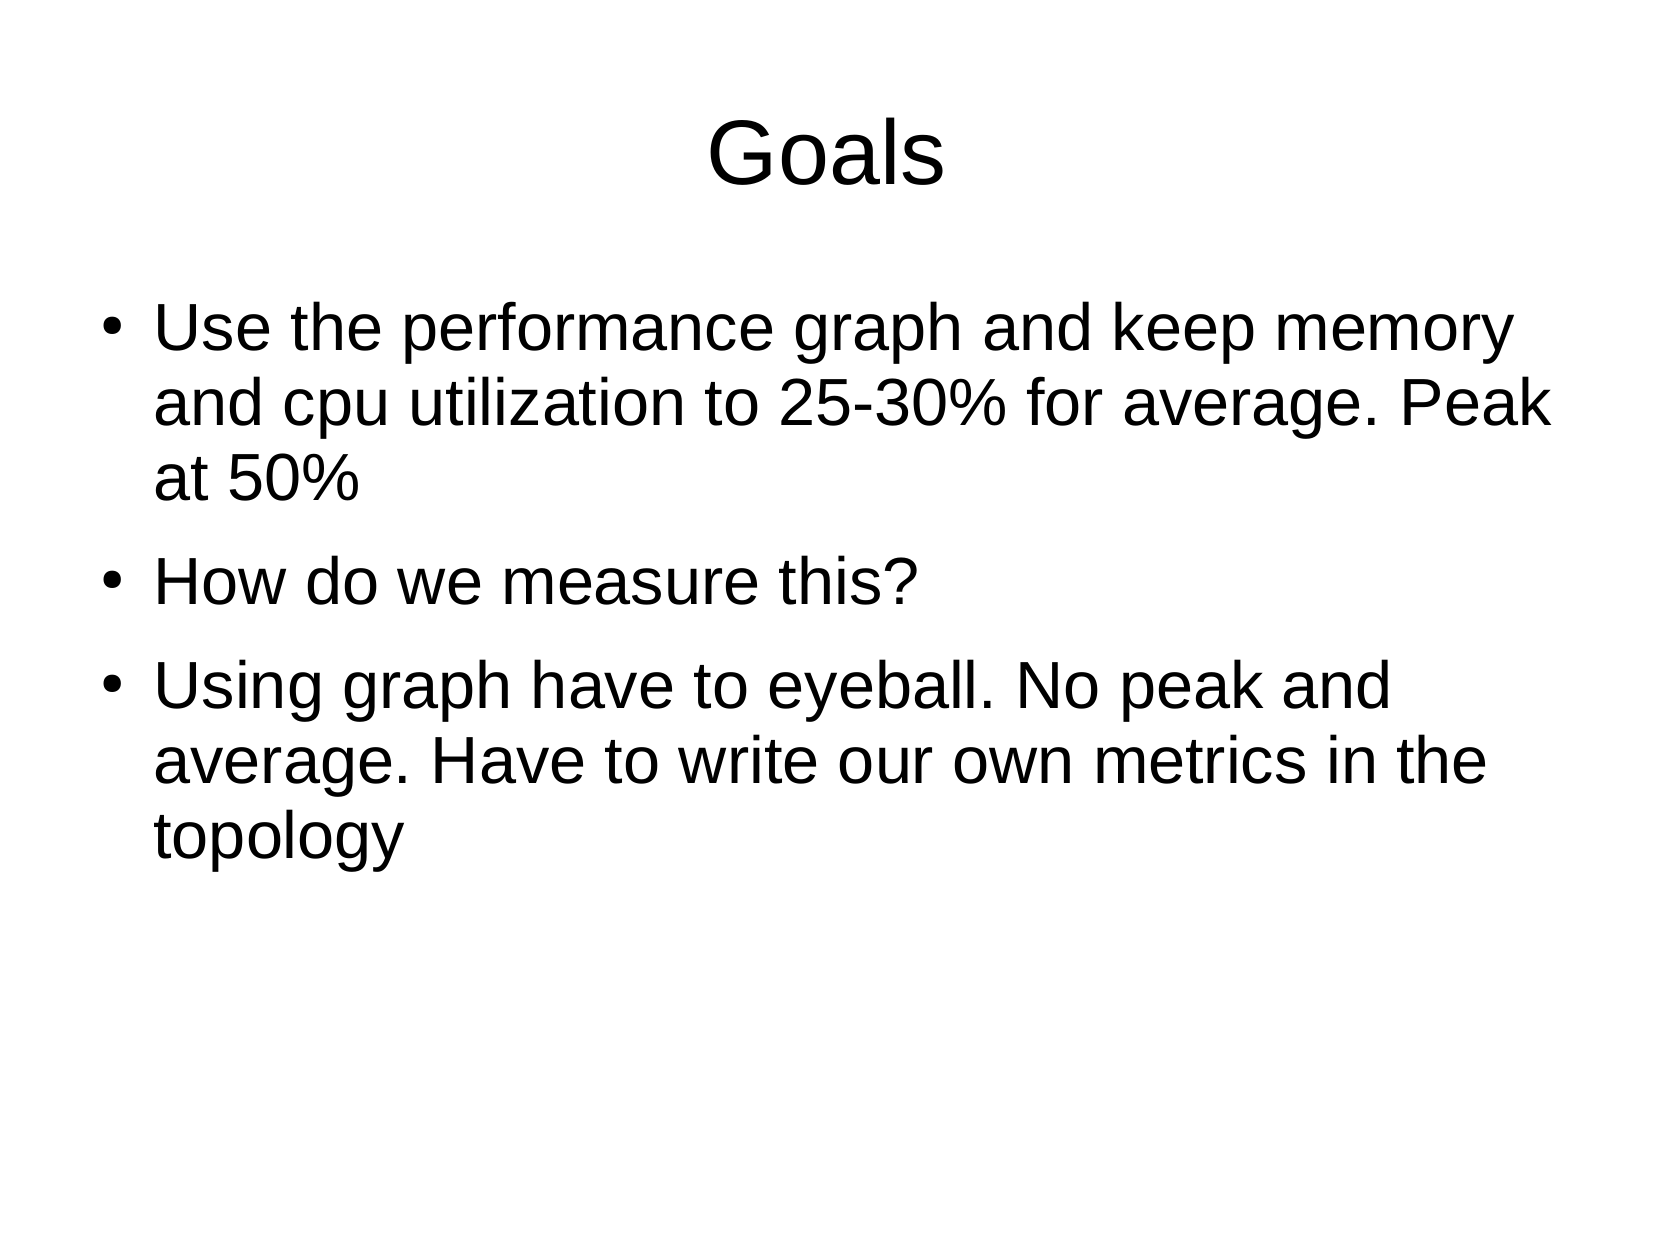

# Goals
Use the performance graph and keep memory and cpu utilization to 25-30% for average. Peak at 50%
How do we measure this?
Using graph have to eyeball. No peak and average. Have to write our own metrics in the topology